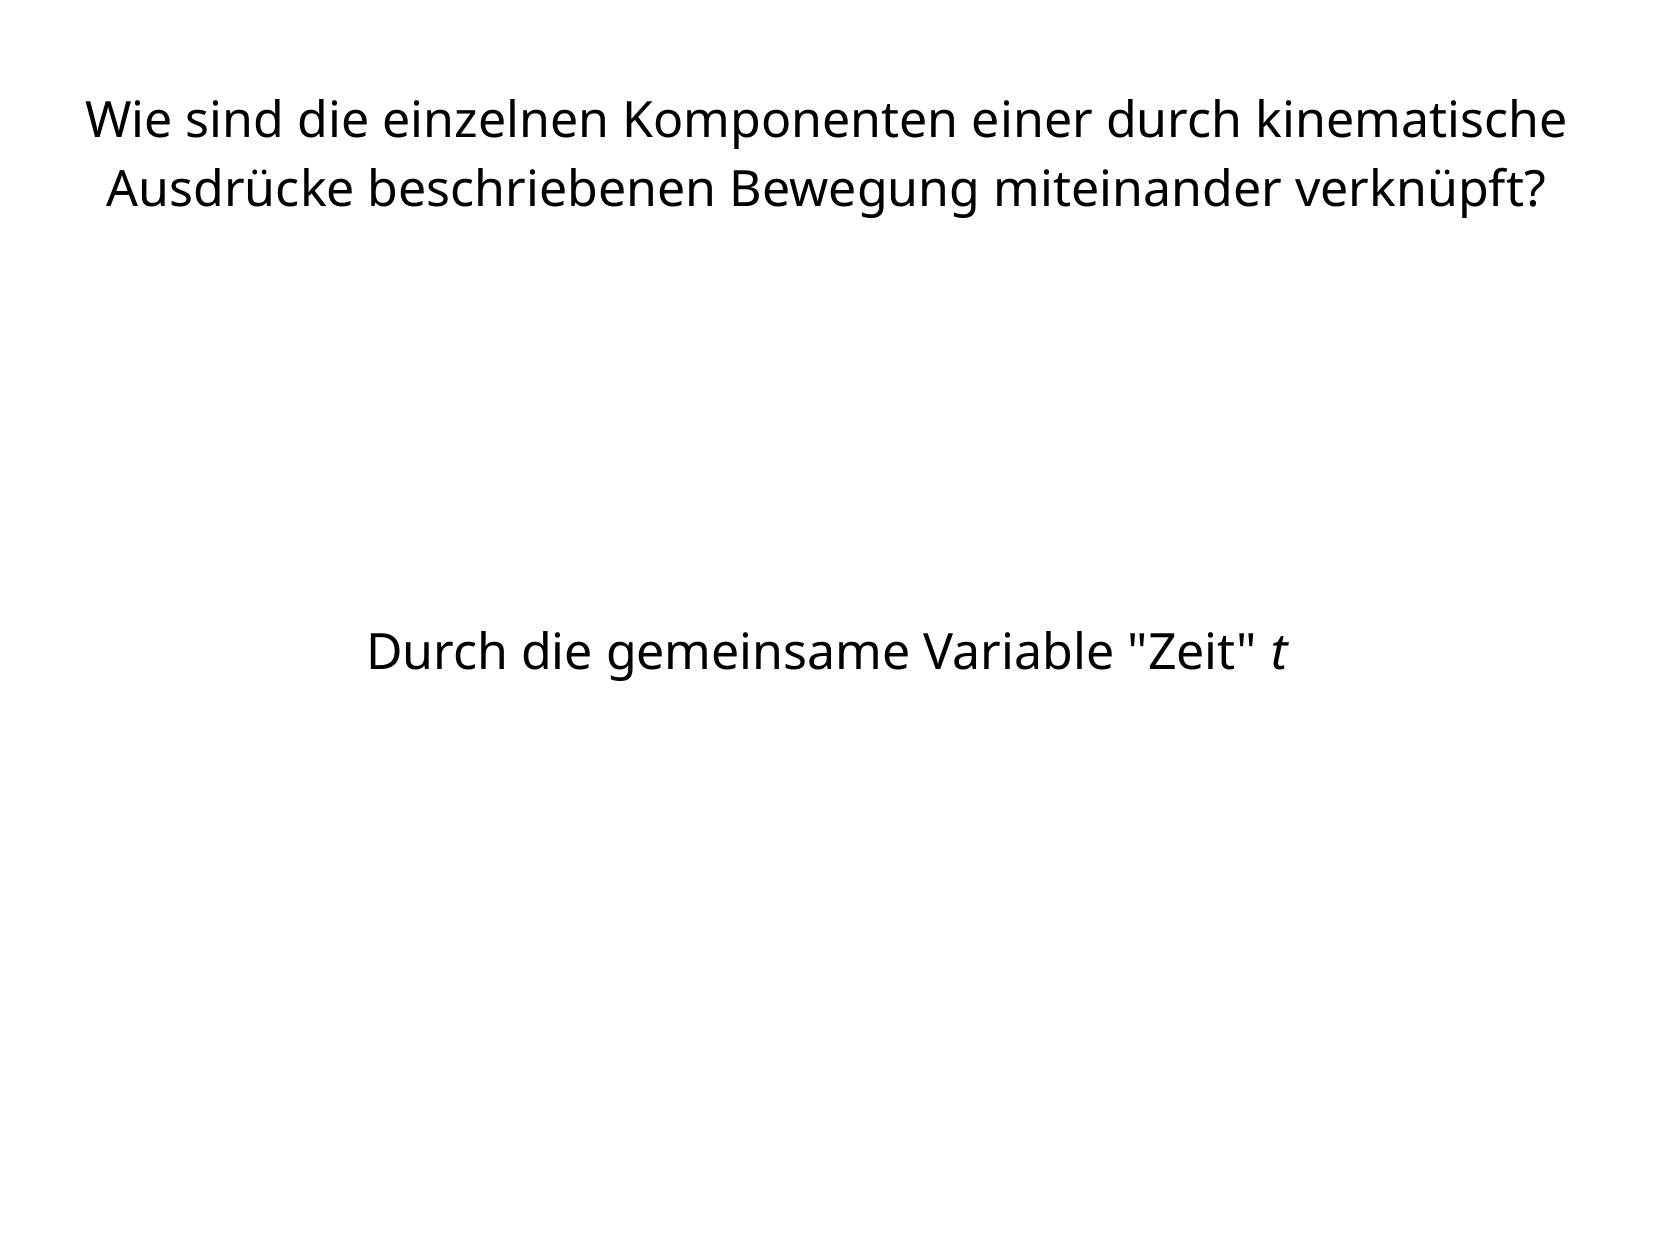

# Wie sind die einzelnen Komponenten einer durch kinematische Ausdrücke beschriebenen Bewegung miteinander verknüpft?
Durch die gemeinsame Variable "Zeit" t